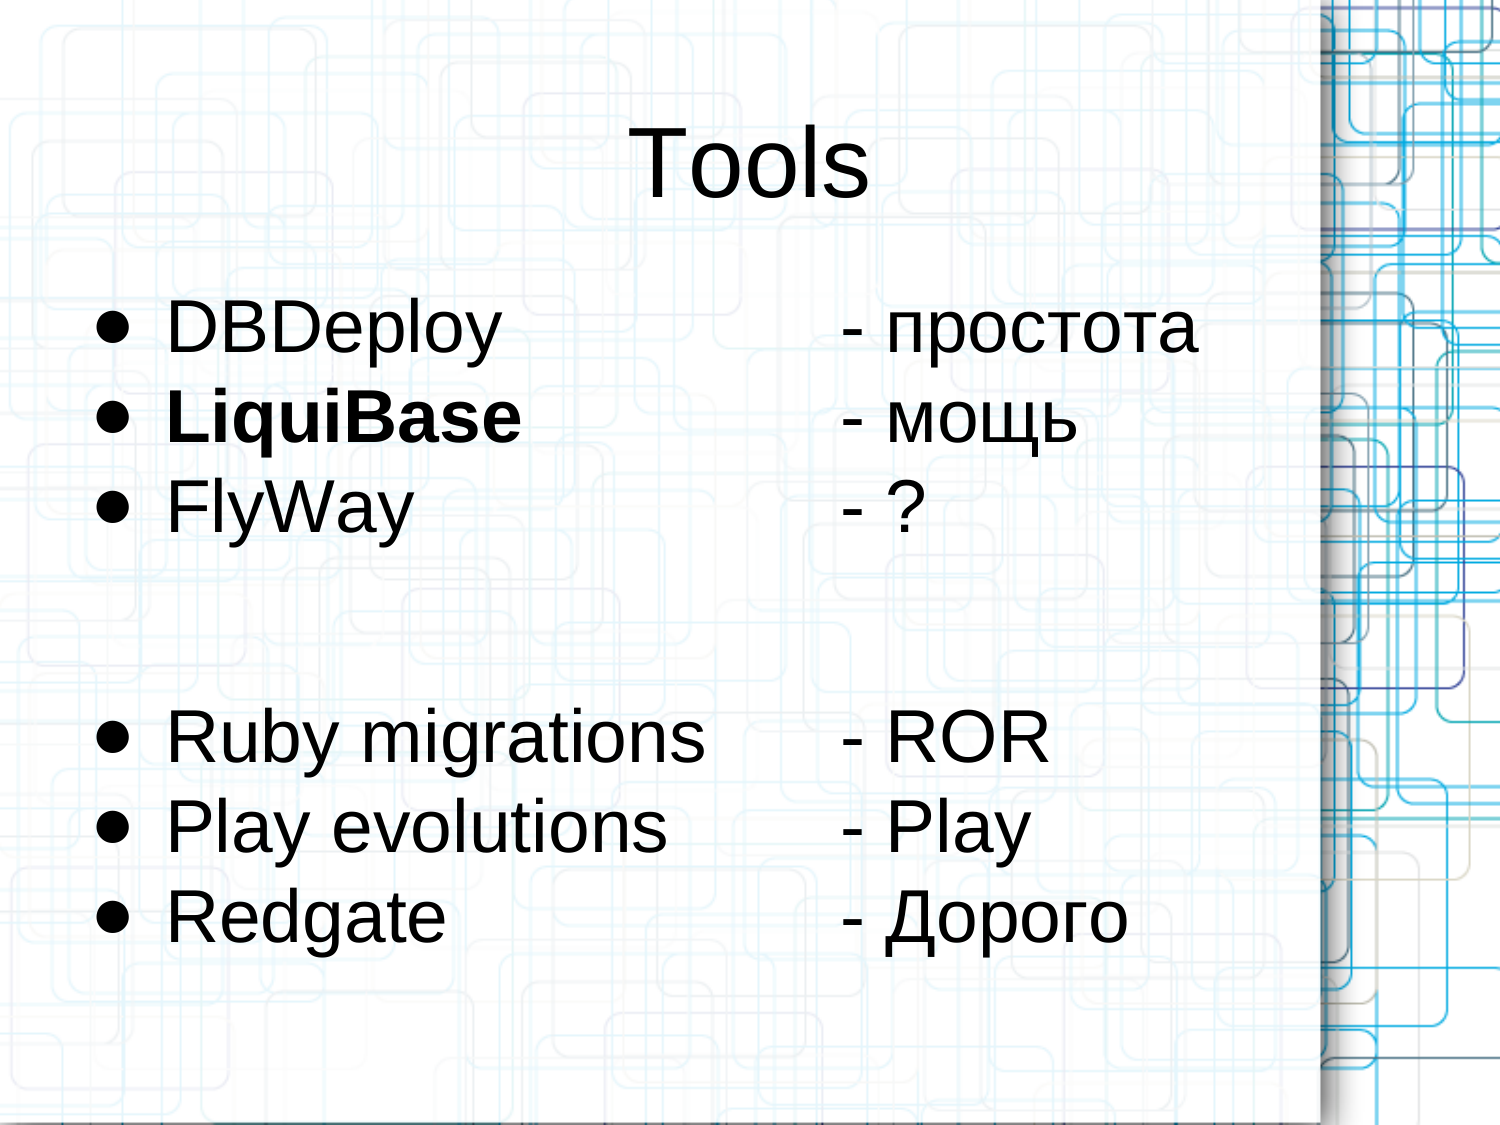

# Tools
DBDeploy					- простота
LiquiBase					- мощь
FlyWay						- ?
Ruby migrations		- ROR
Play evolutions			- Play
Redgate						- Дорого